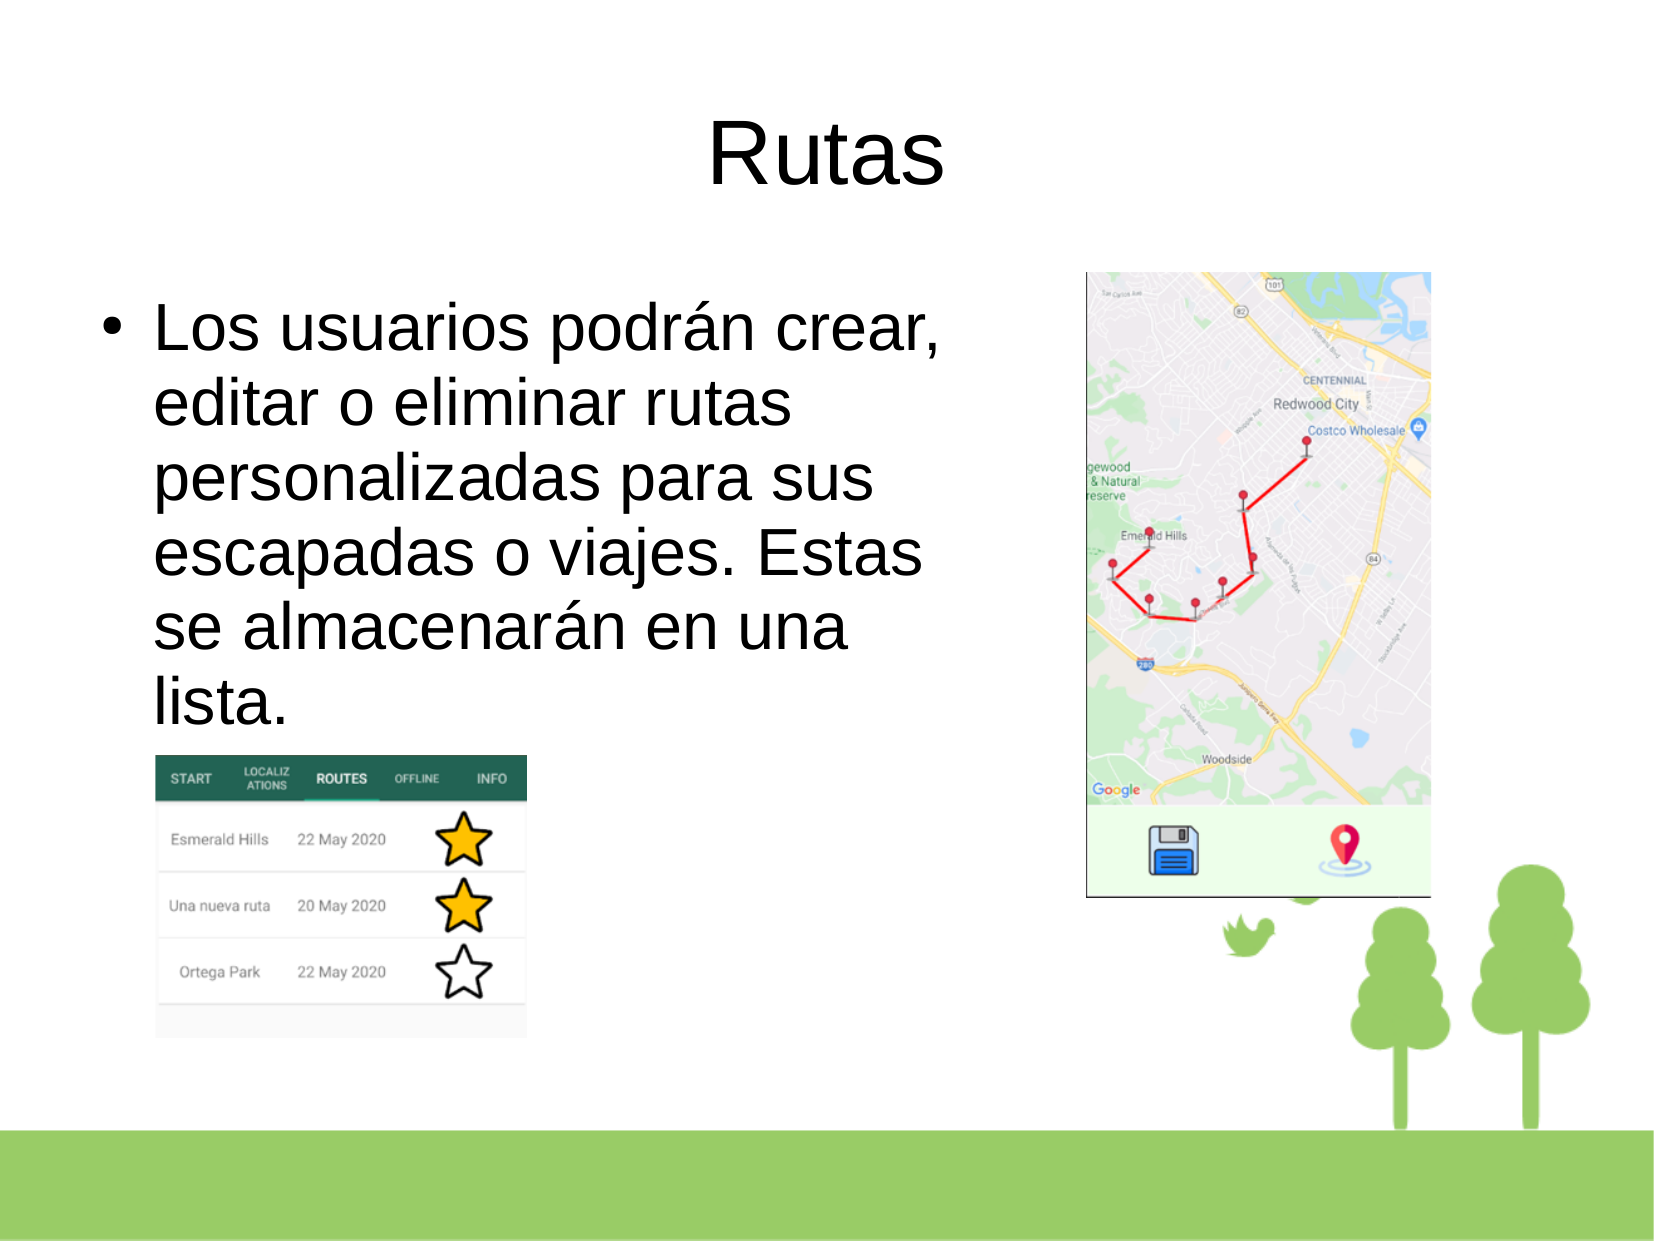

# Rutas
Los usuarios podrán crear, editar o eliminar rutas personalizadas para sus escapadas o viajes. Estas se almacenarán en una lista.